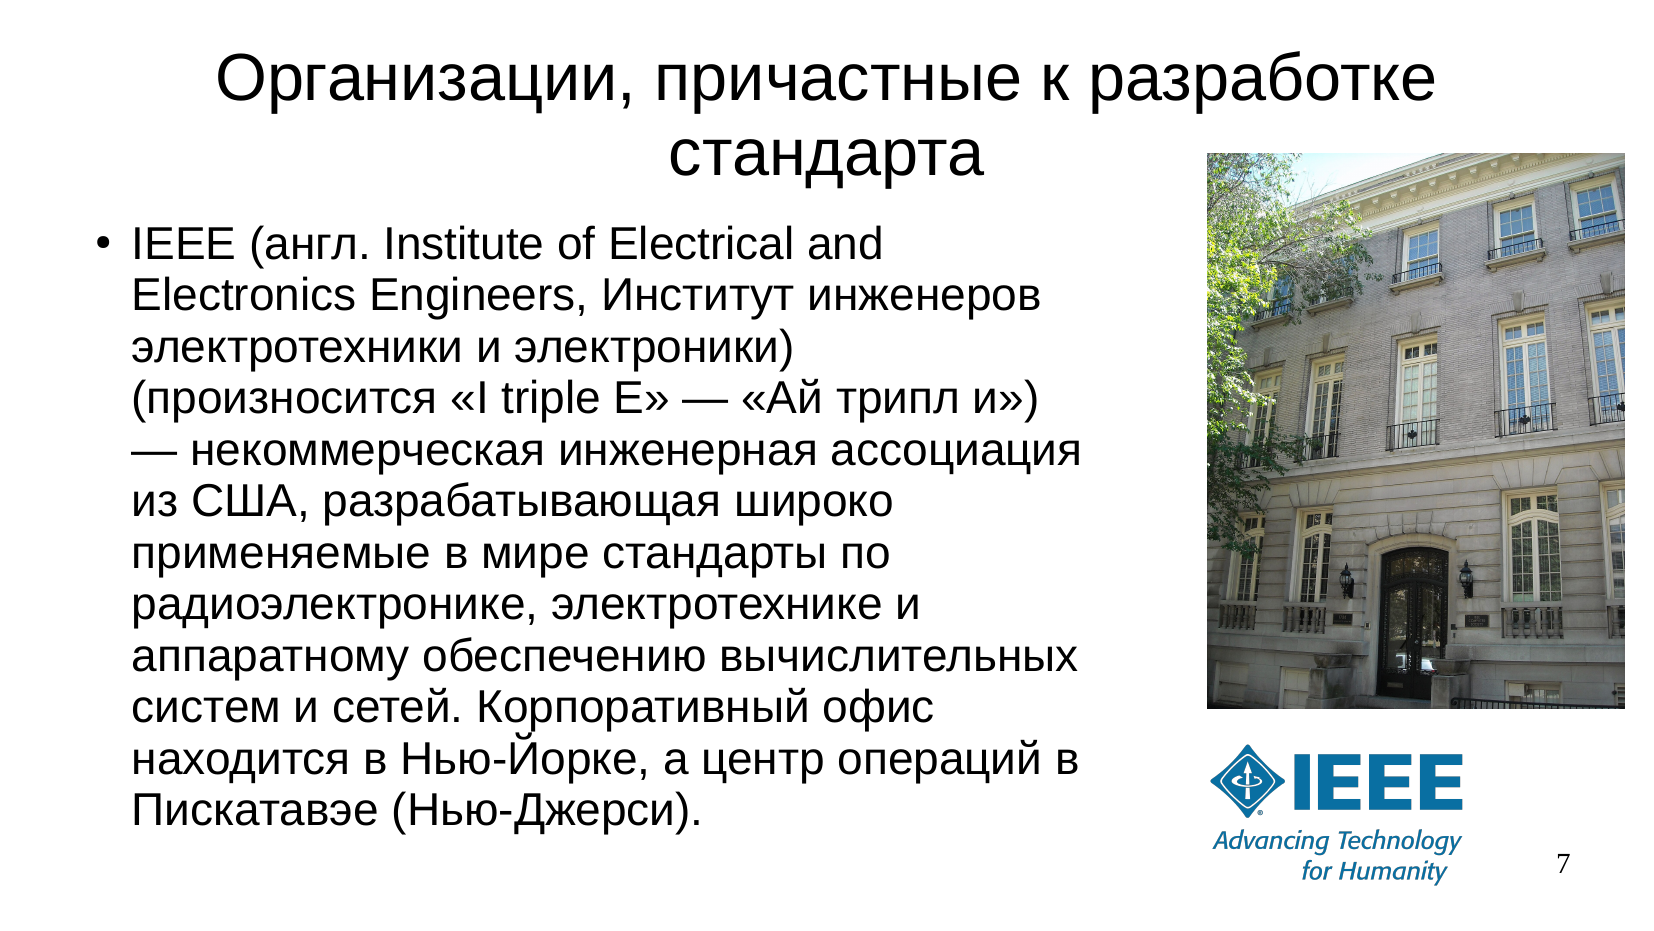

# Организации, причастные к разработке стандарта
IEEE (англ. Institute of Electrical and Electronics Engineers, Институт инженеров электротехники и электроники) (произносится «I triple E» — «Ай трипл и») — некоммерческая инженерная ассоциация из США, разрабатывающая широко применяемые в мире стандарты по радиоэлектронике, электротехнике и аппаратному обеспечению вычислительных систем и сетей. Корпоративный офис находится в Нью-Йорке, а центр операций в Пискатавэе (Нью-Джерси).
7